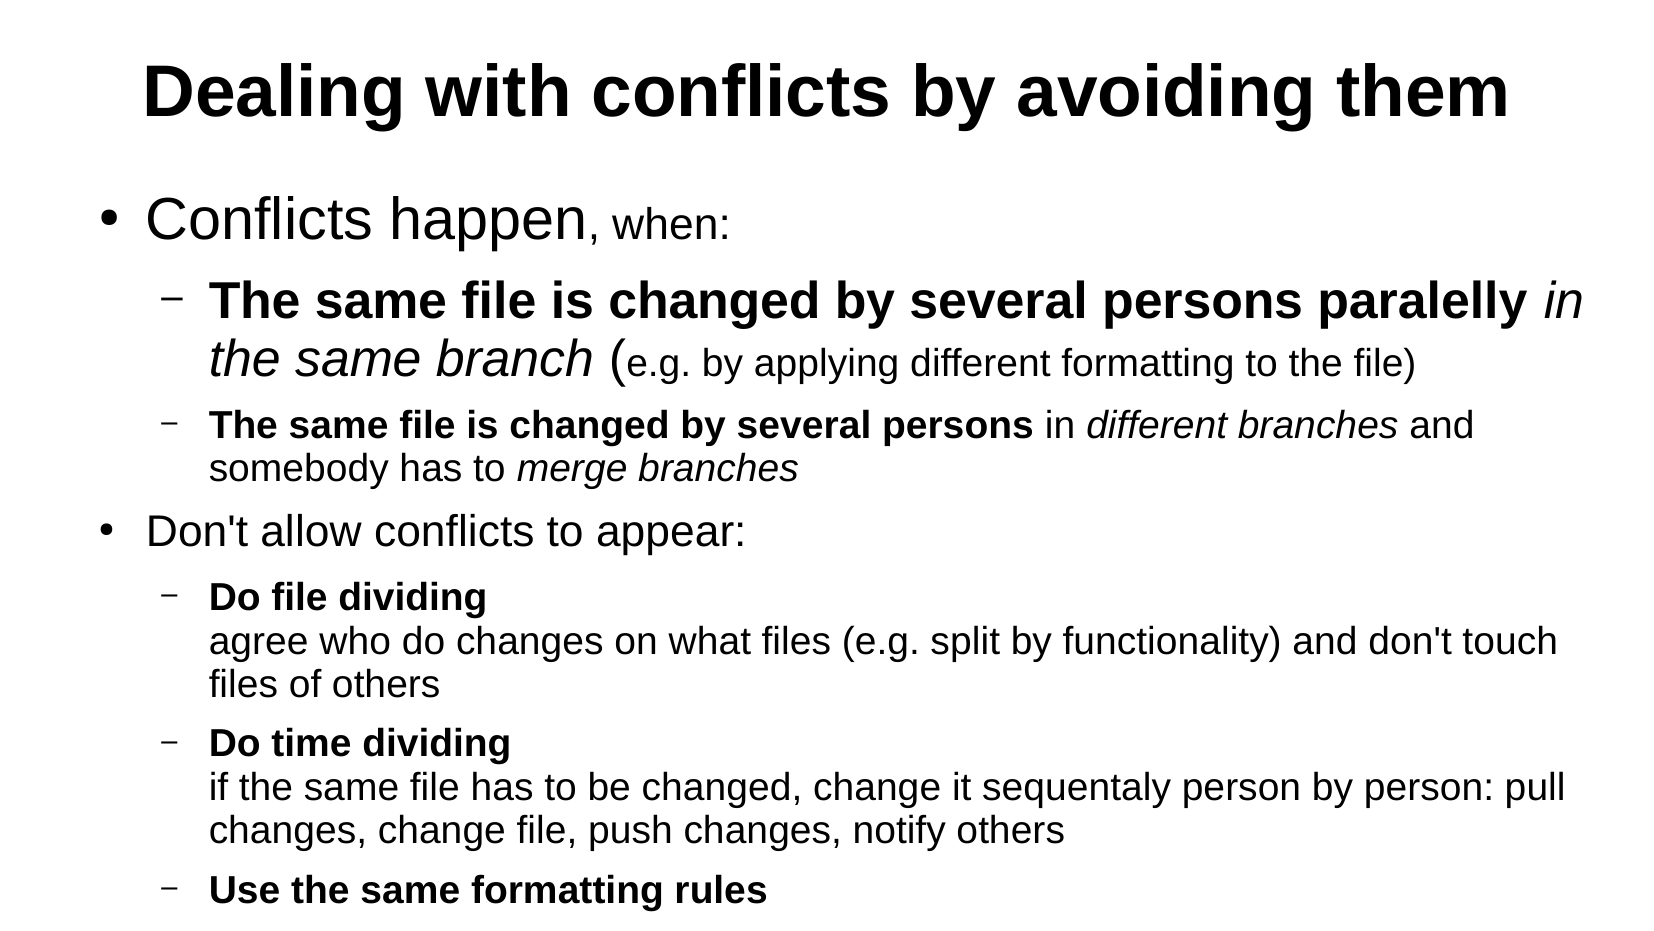

# Dealing with conflicts by avoiding them
Conflicts happen, when:
The same file is changed by several persons paralelly in the same branch (e.g. by applying different formatting to the file)
The same file is changed by several persons in different branches and somebody has to merge branches
Don't allow conflicts to appear:
Do file dividing
agree who do changes on what files (e.g. split by functionality) and don't touch files of others
Do time dividing
if the same file has to be changed, change it sequentaly person by person: pull changes, change file, push changes, notify others
Use the same formatting rules